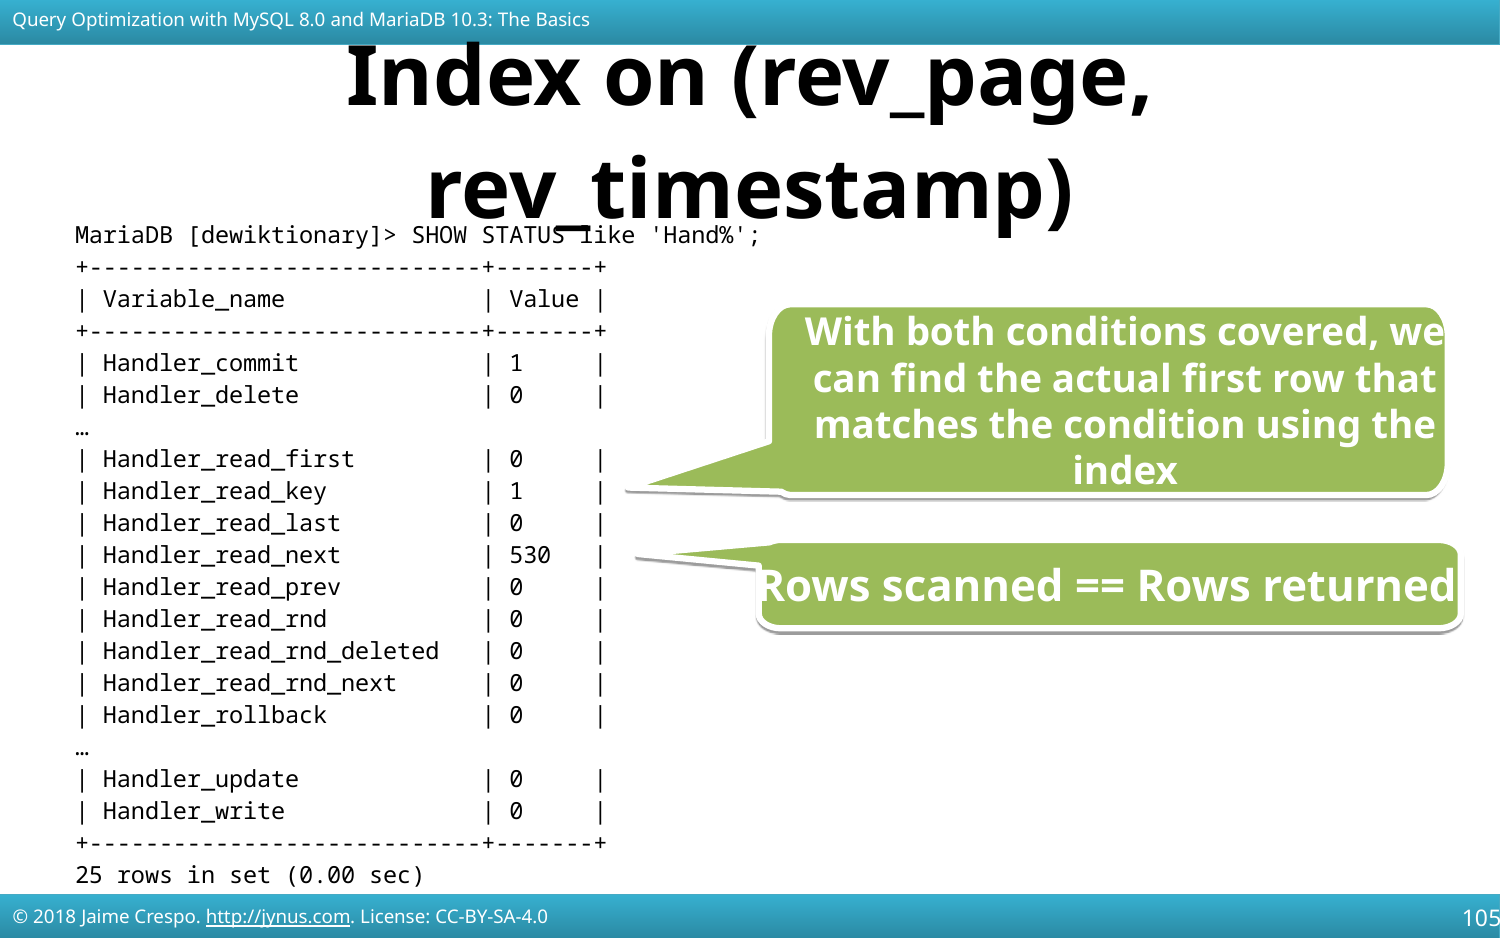

# Index on (rev_page, rev_timestamp)
MariaDB [dewiktionary]> SHOW STATUS like 'Hand%';
+----------------------------+-------+
| Variable_name | Value |
+----------------------------+-------+
| Handler_commit | 1 |
| Handler_delete | 0 |
…
| Handler_read_first | 0 |
| Handler_read_key | 1 |
| Handler_read_last | 0 |
| Handler_read_next | 530 |
| Handler_read_prev | 0 |
| Handler_read_rnd | 0 |
| Handler_read_rnd_deleted | 0 |
| Handler_read_rnd_next | 0 |
| Handler_rollback | 0 |
…
| Handler_update | 0 |
| Handler_write | 0 |
+----------------------------+-------+
25 rows in set (0.00 sec)
With both conditions covered, we can find the actual first row that matches the condition using the index
Rows scanned == Rows returned